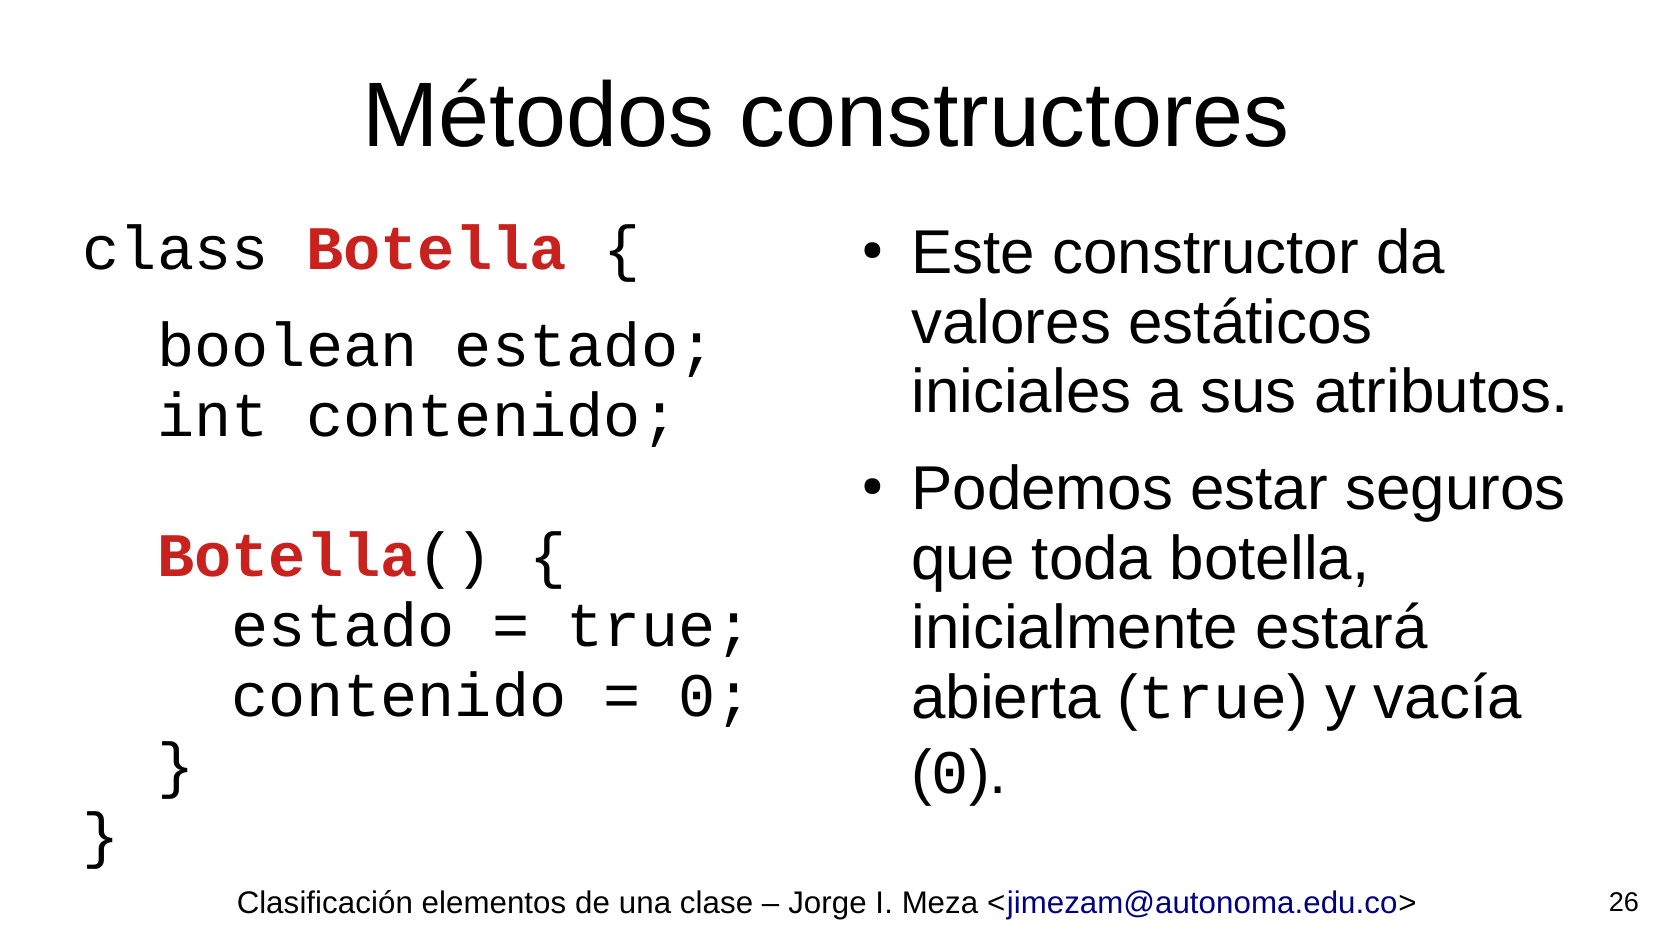

# Métodos constructores
class Botella {
 boolean estado;
 int contenido;
 Botella() {
 estado = true;
 contenido = 0;
 }
}
Este constructor da valores estáticos iniciales a sus atributos.
Podemos estar seguros que toda botella, inicialmente estará abierta (true) y vacía (0).